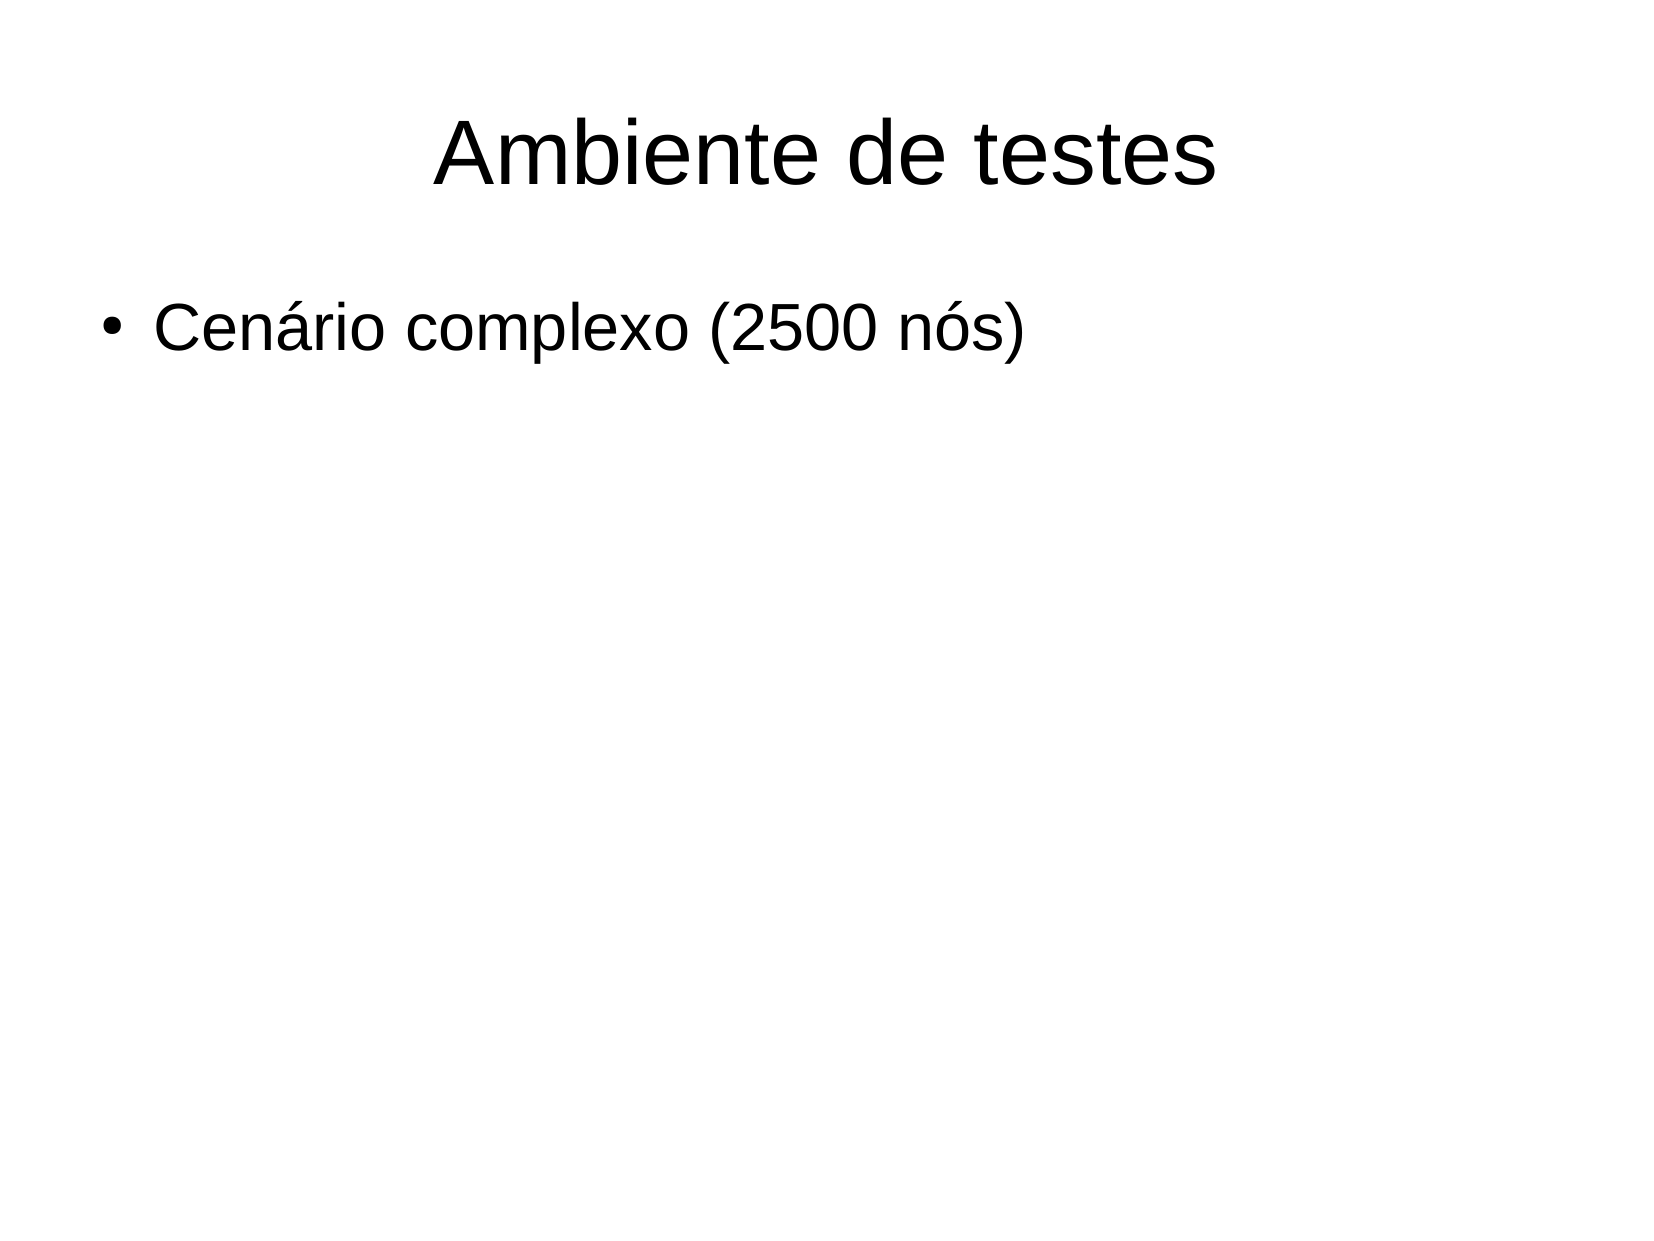

# Ambiente de testes
Cenário complexo (2500 nós)